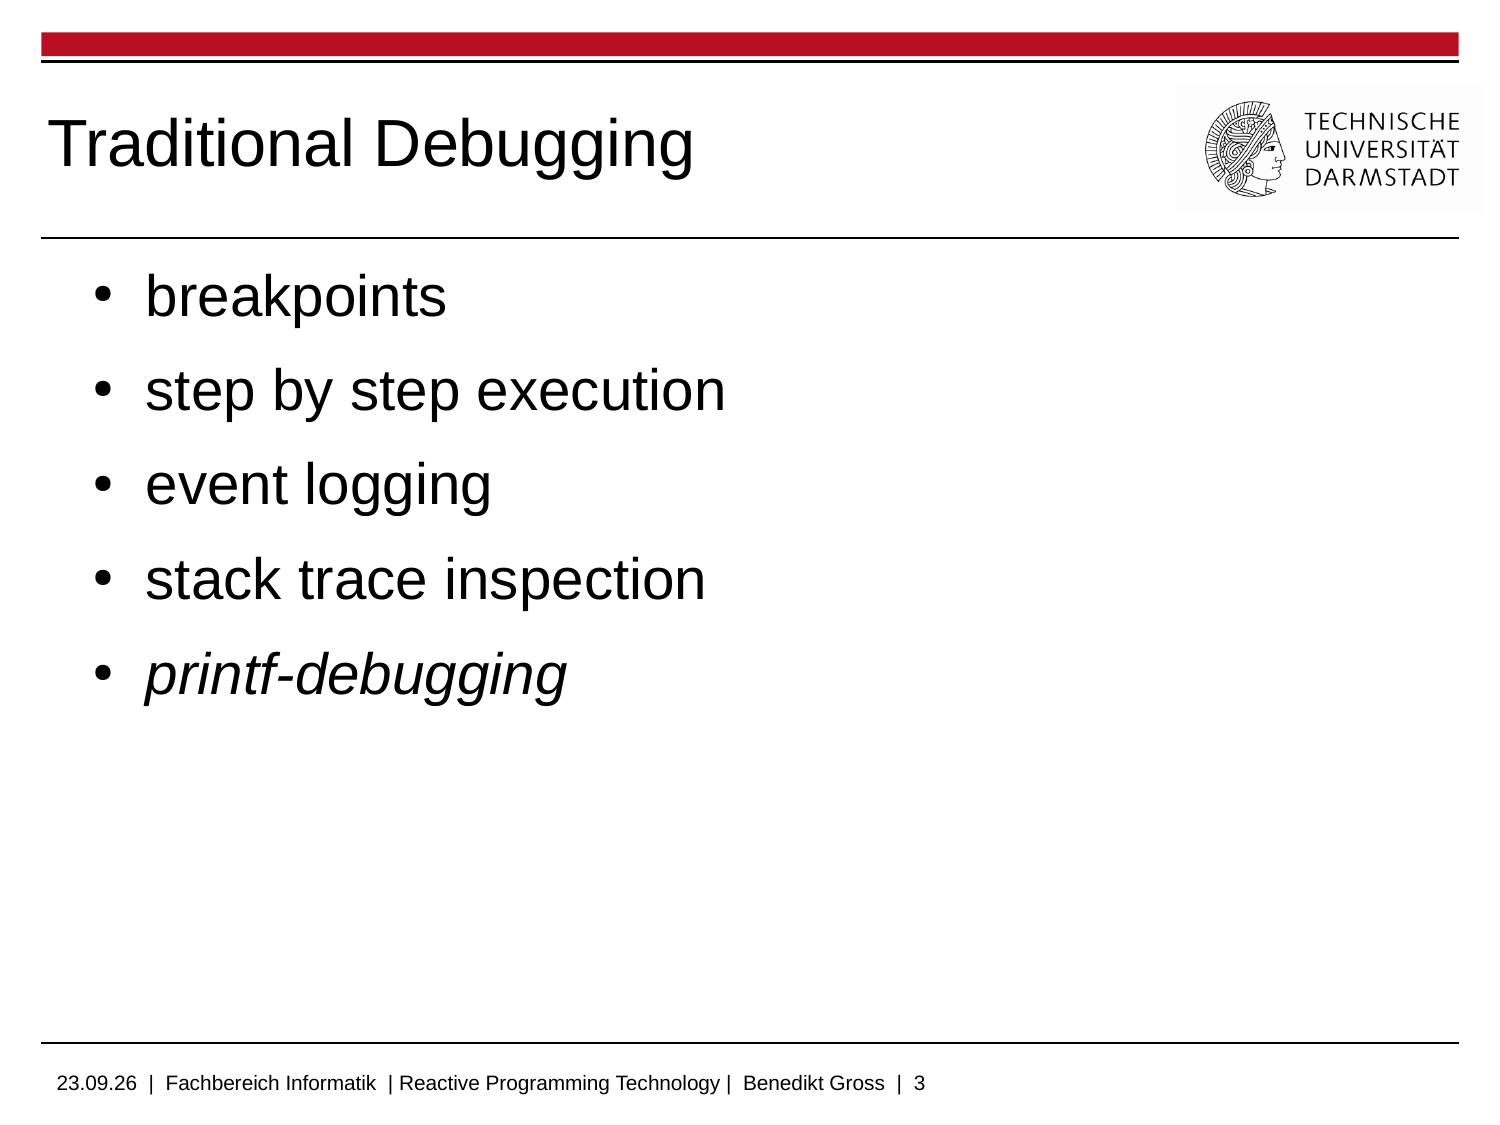

# Traditional Debugging
breakpoints
step by step execution
event logging
stack trace inspection
printf-debugging